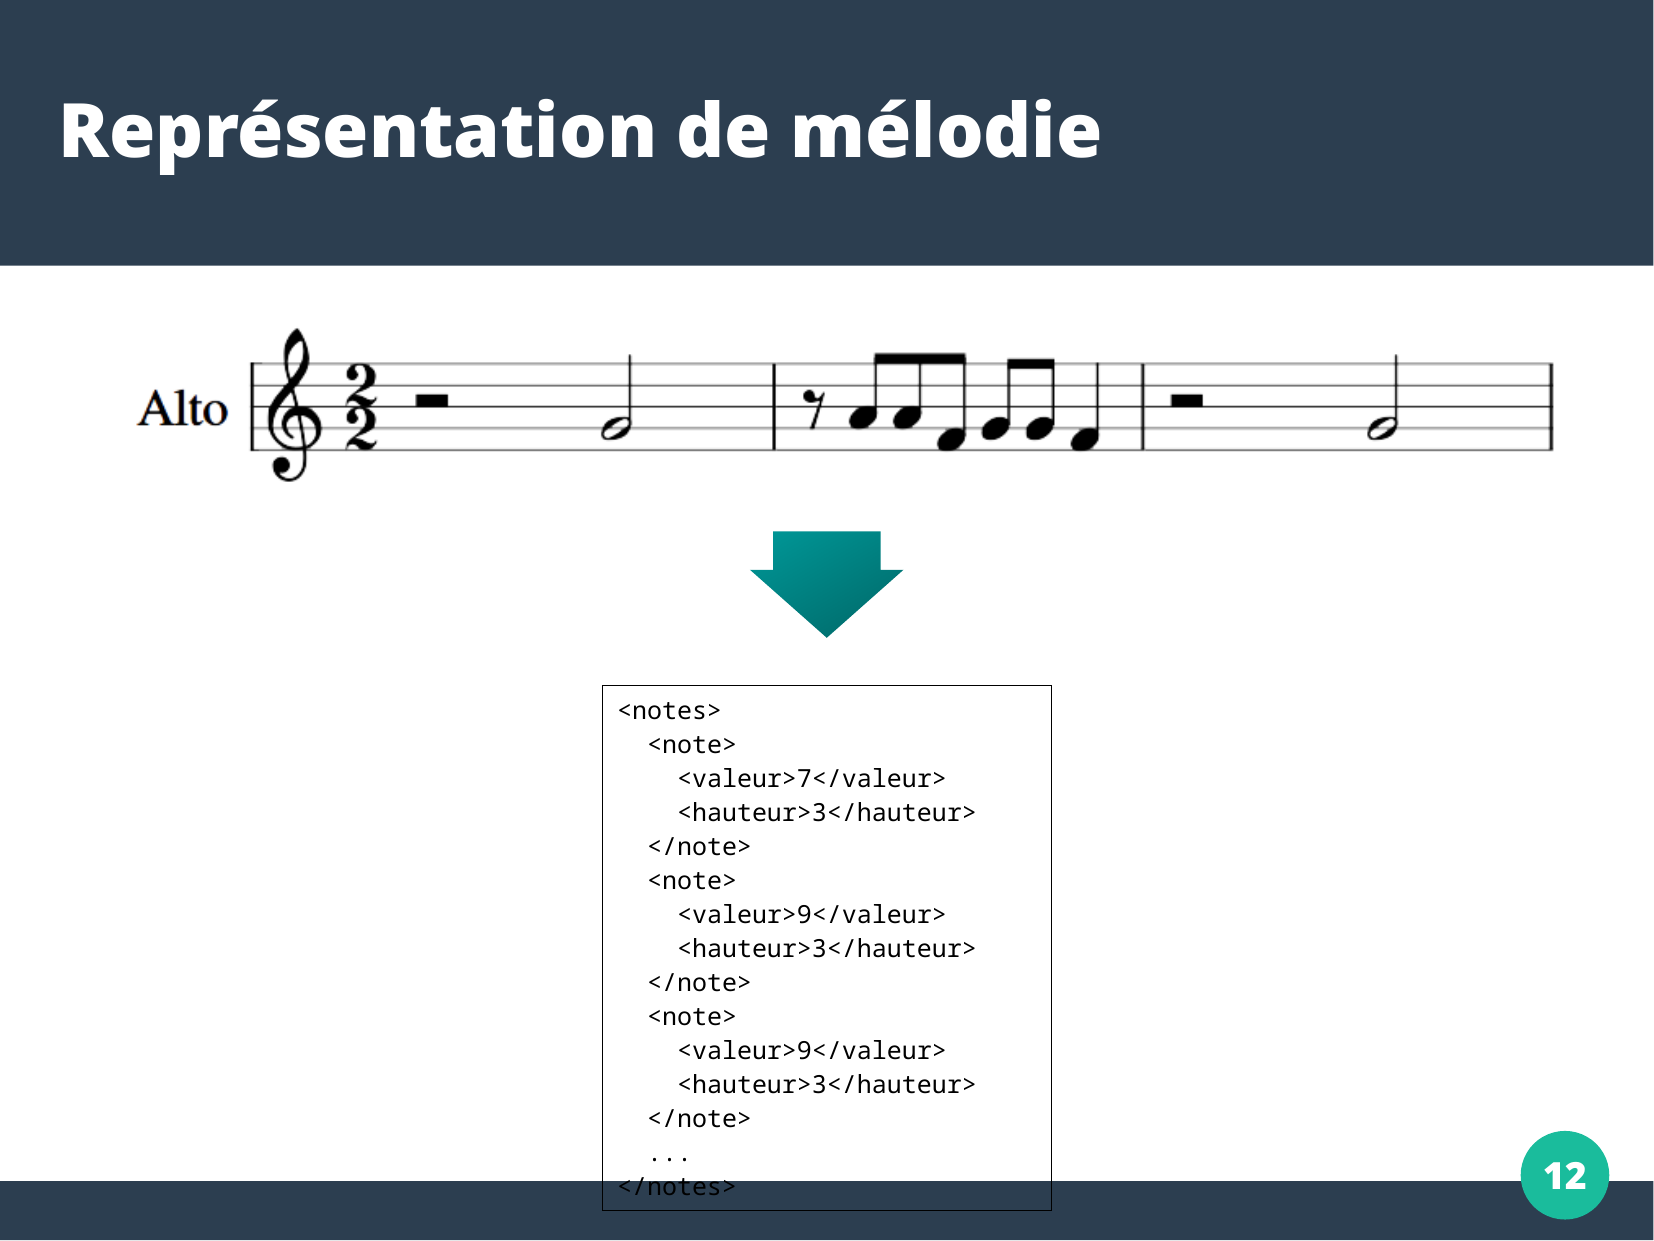

# Représentation de mélodie
<notes>
 <note>
 <valeur>7</valeur>
 <hauteur>3</hauteur>
 </note>
 <note>
 <valeur>9</valeur>
 <hauteur>3</hauteur>
 </note>
 <note>
 <valeur>9</valeur>
 <hauteur>3</hauteur>
 </note>
 ...
</notes>
12